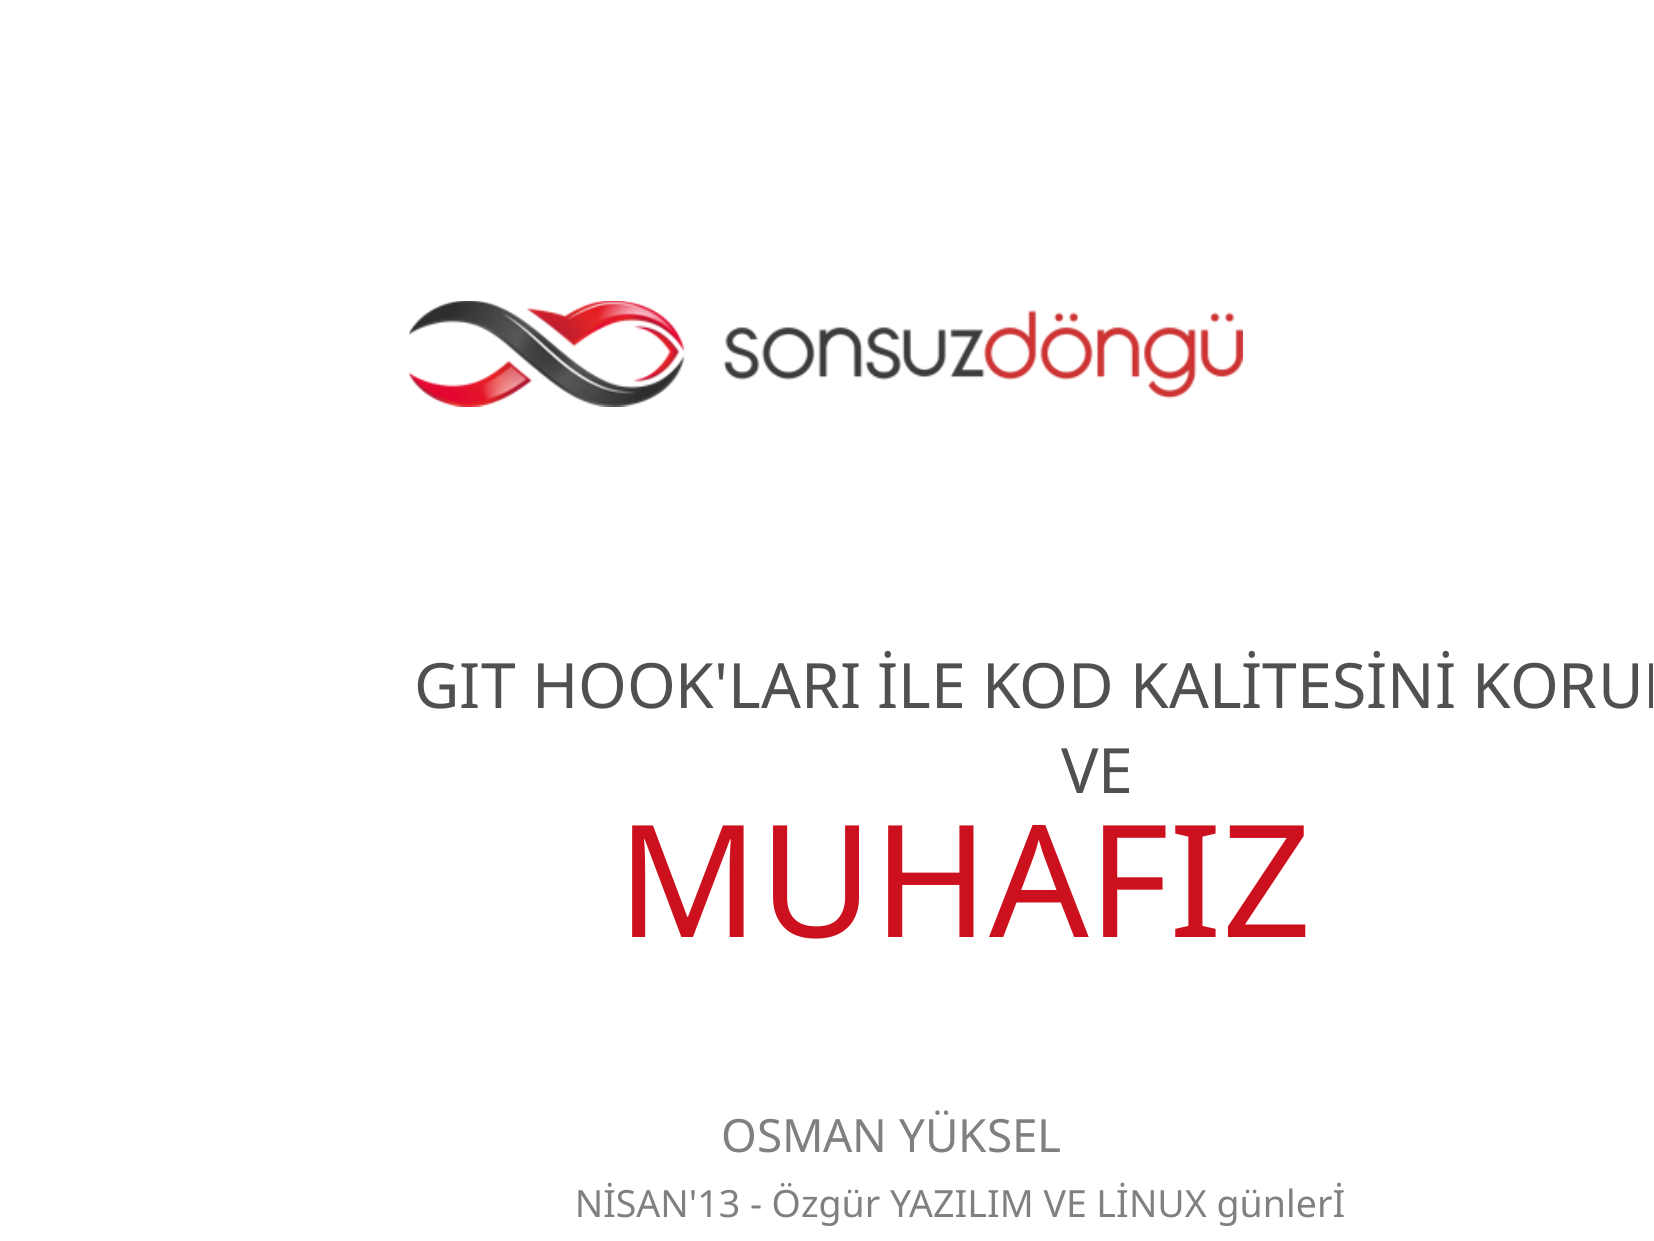

GIT HOOK'LARI İLE KOD KALİTESİNİ KORUMAK
VE
MUHAFIZ
OSMAN YÜKSEL
NİSAN'13 - Özgür YAZILIM VE LİNUX günlerİ